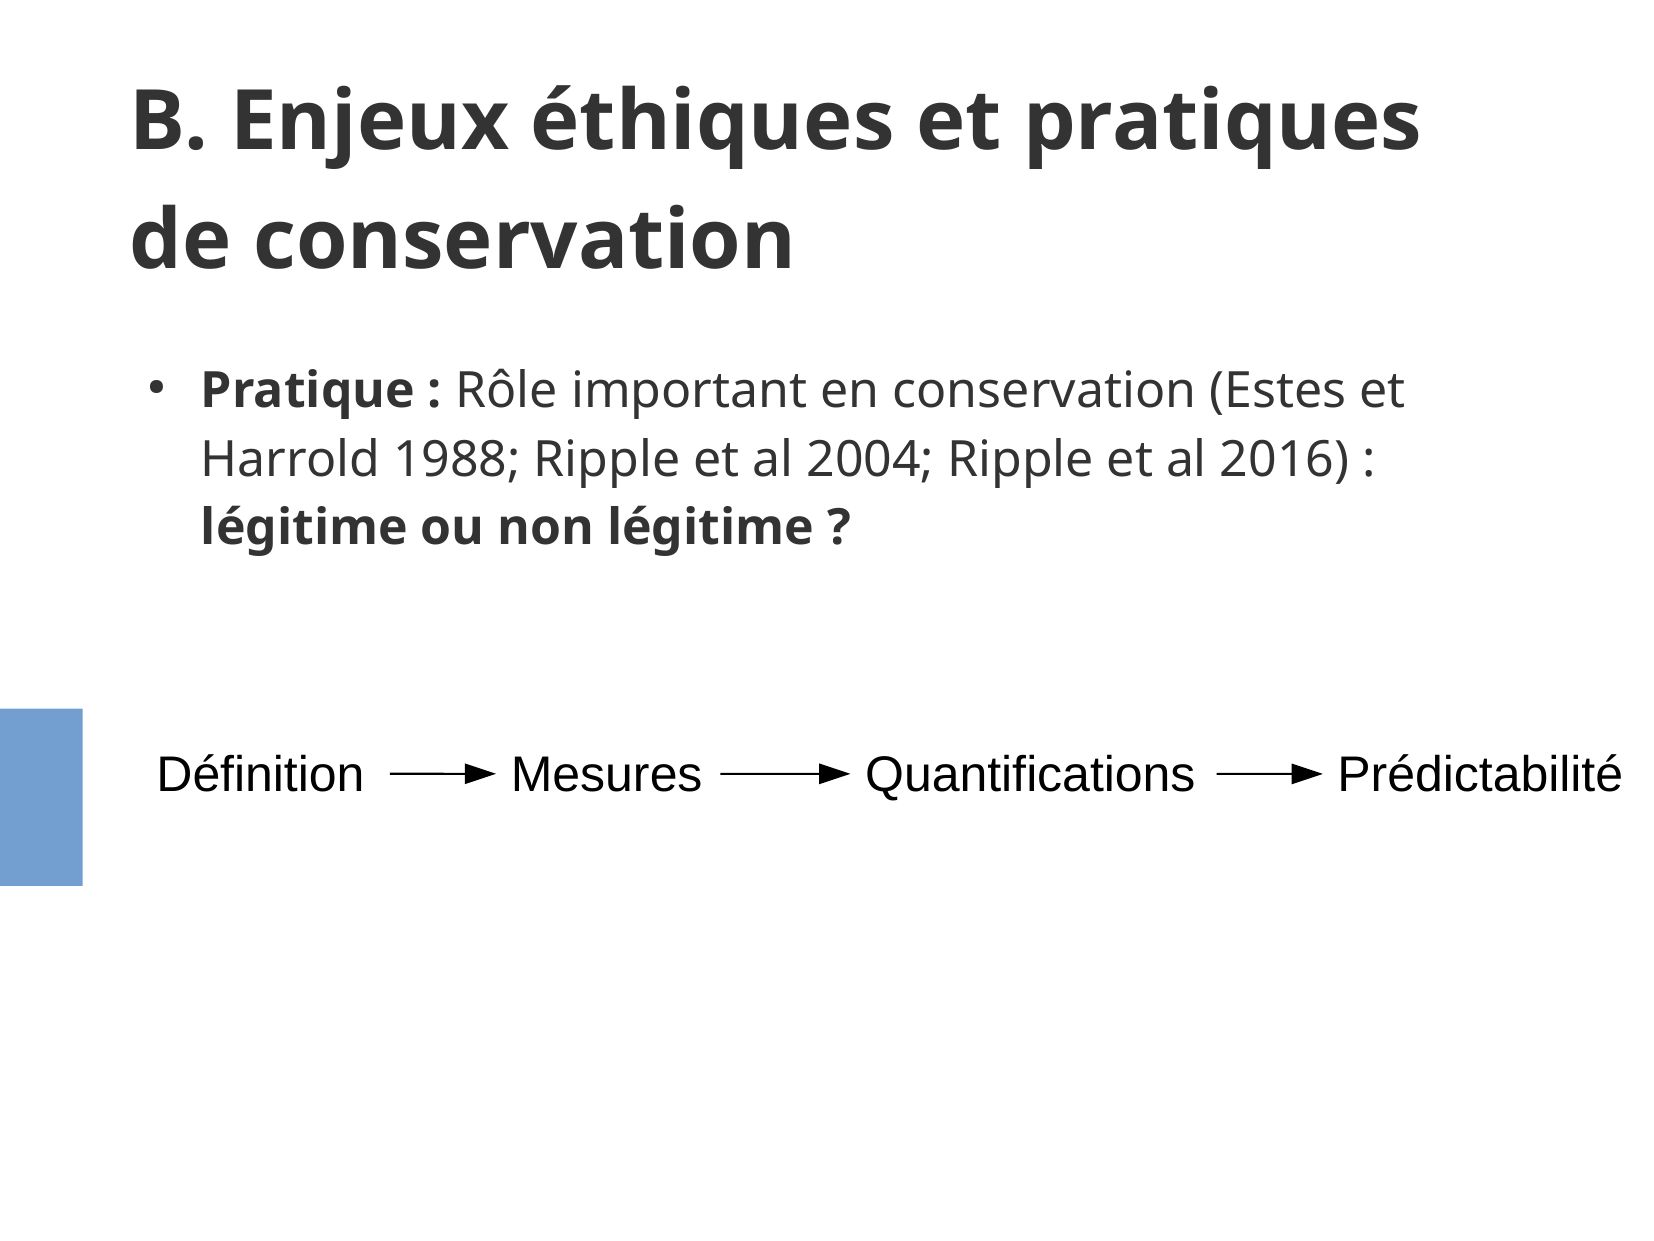

# B. Enjeux éthiques et pratiques de conservation
Pratique : Rôle important en conservation (Estes et Harrold 1988; Ripple et al 2004; Ripple et al 2016) : légitime ou non légitime ?
Définition
Mesures
Quantifications
Prédictabilité